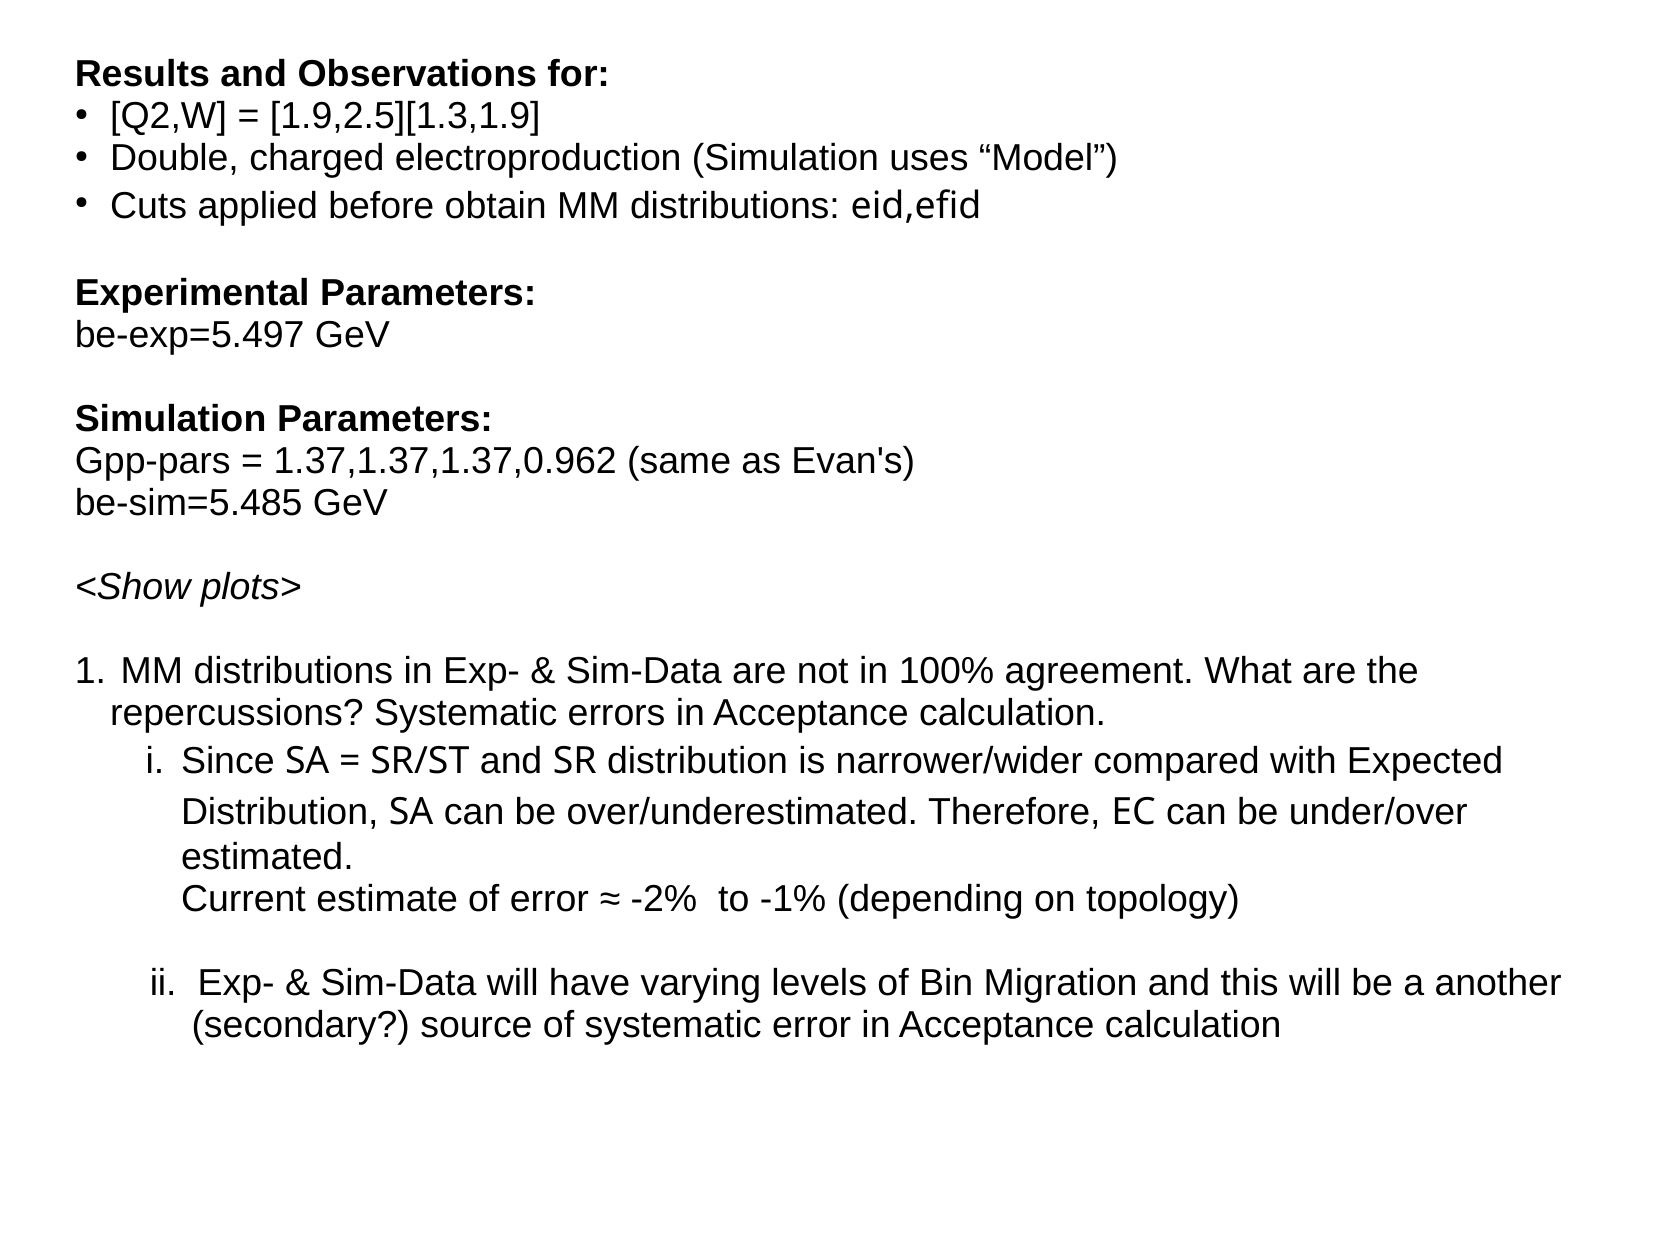

Results and Observations for:
[Q2,W] = [1.9,2.5][1.3,1.9]
Double, charged electroproduction (Simulation uses “Model”)
Cuts applied before obtain MM distributions: eid,efid
Experimental Parameters:
be-exp=5.497 GeV
Simulation Parameters:
Gpp-pars = 1.37,1.37,1.37,0.962 (same as Evan's)
be-sim=5.485 GeV
<Show plots>
 MM distributions in Exp- & Sim-Data are not in 100% agreement. What are the repercussions? Systematic errors in Acceptance calculation.
Since SA = SR/ST and SR distribution is narrower/wider compared with Expected Distribution, SA can be over/underestimated. Therefore, EC can be under/over estimated.
	 Current estimate of error ≈ -2% to -1% (depending on topology)
	ii. Exp- & Sim-Data will have varying levels of Bin Migration and this will be a another 		 (secondary?) source of systematic error in Acceptance calculation